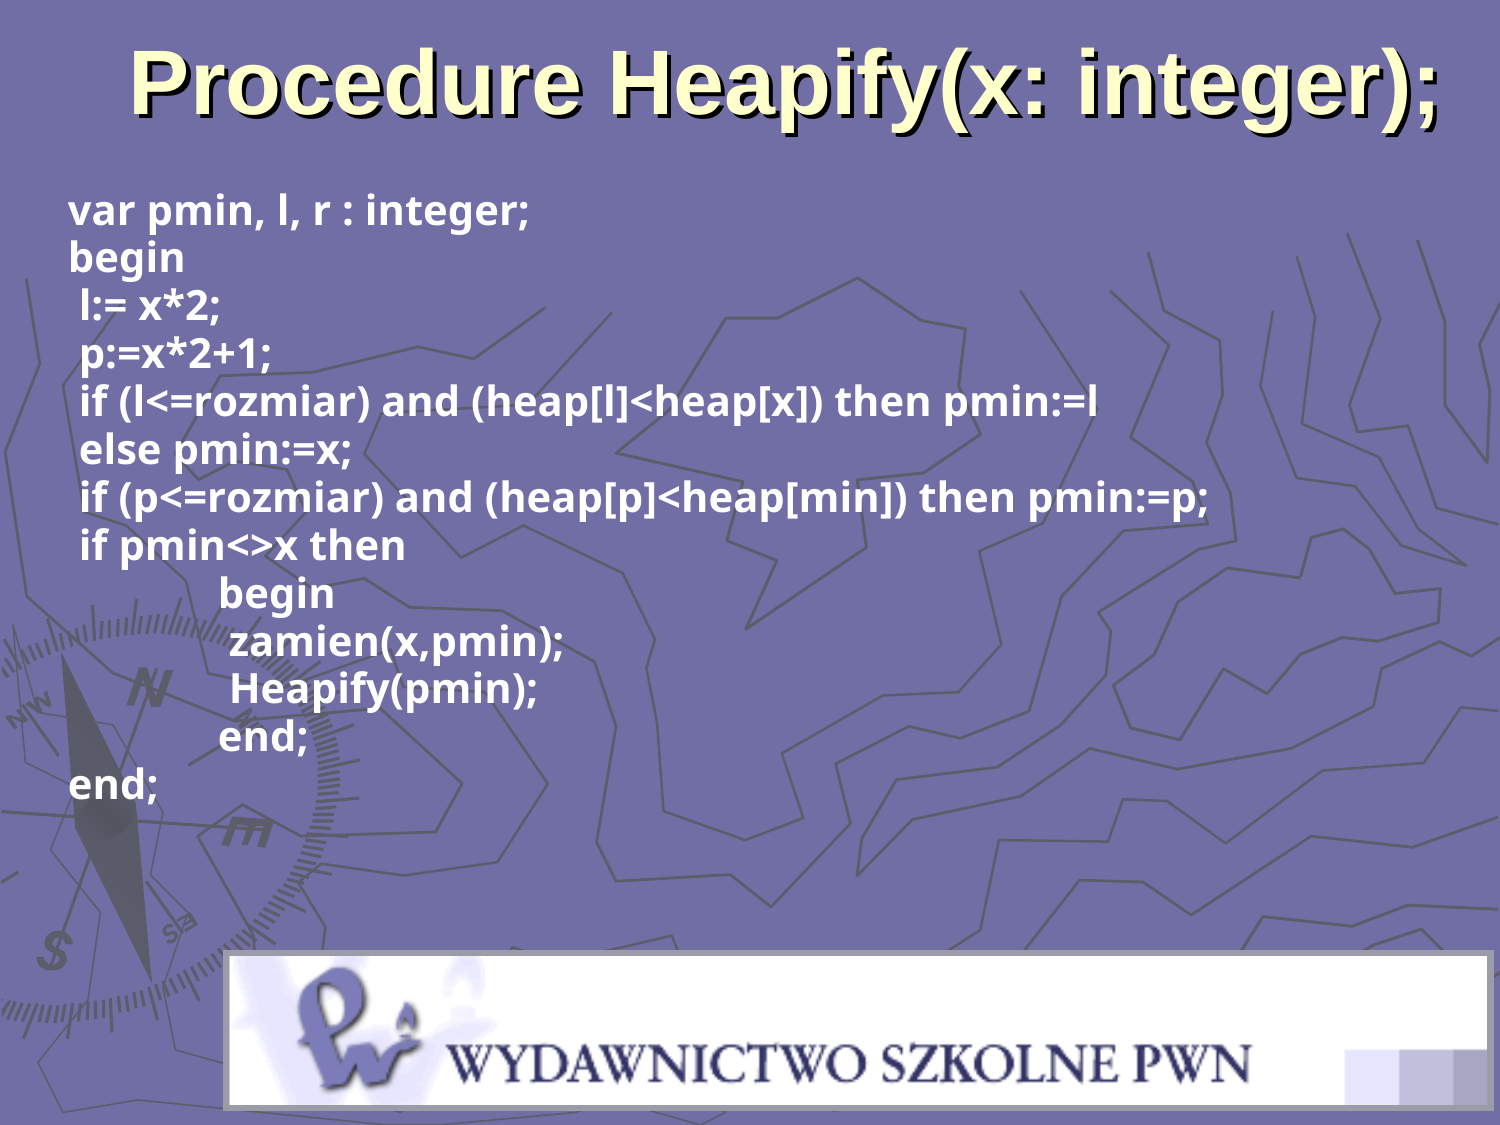

# Procedure Heapify(x: integer);
var pmin, l, r : integer;
begin
 l:= x*2;
 p:=x*2+1;
 if (l<=rozmiar) and (heap[l]<heap[x]) then pmin:=l
 else pmin:=x;
 if (p<=rozmiar) and (heap[p]<heap[min]) then pmin:=p;
 if pmin<>x then
	begin
	 zamien(x,pmin);
	 Heapify(pmin);
	end;
end;